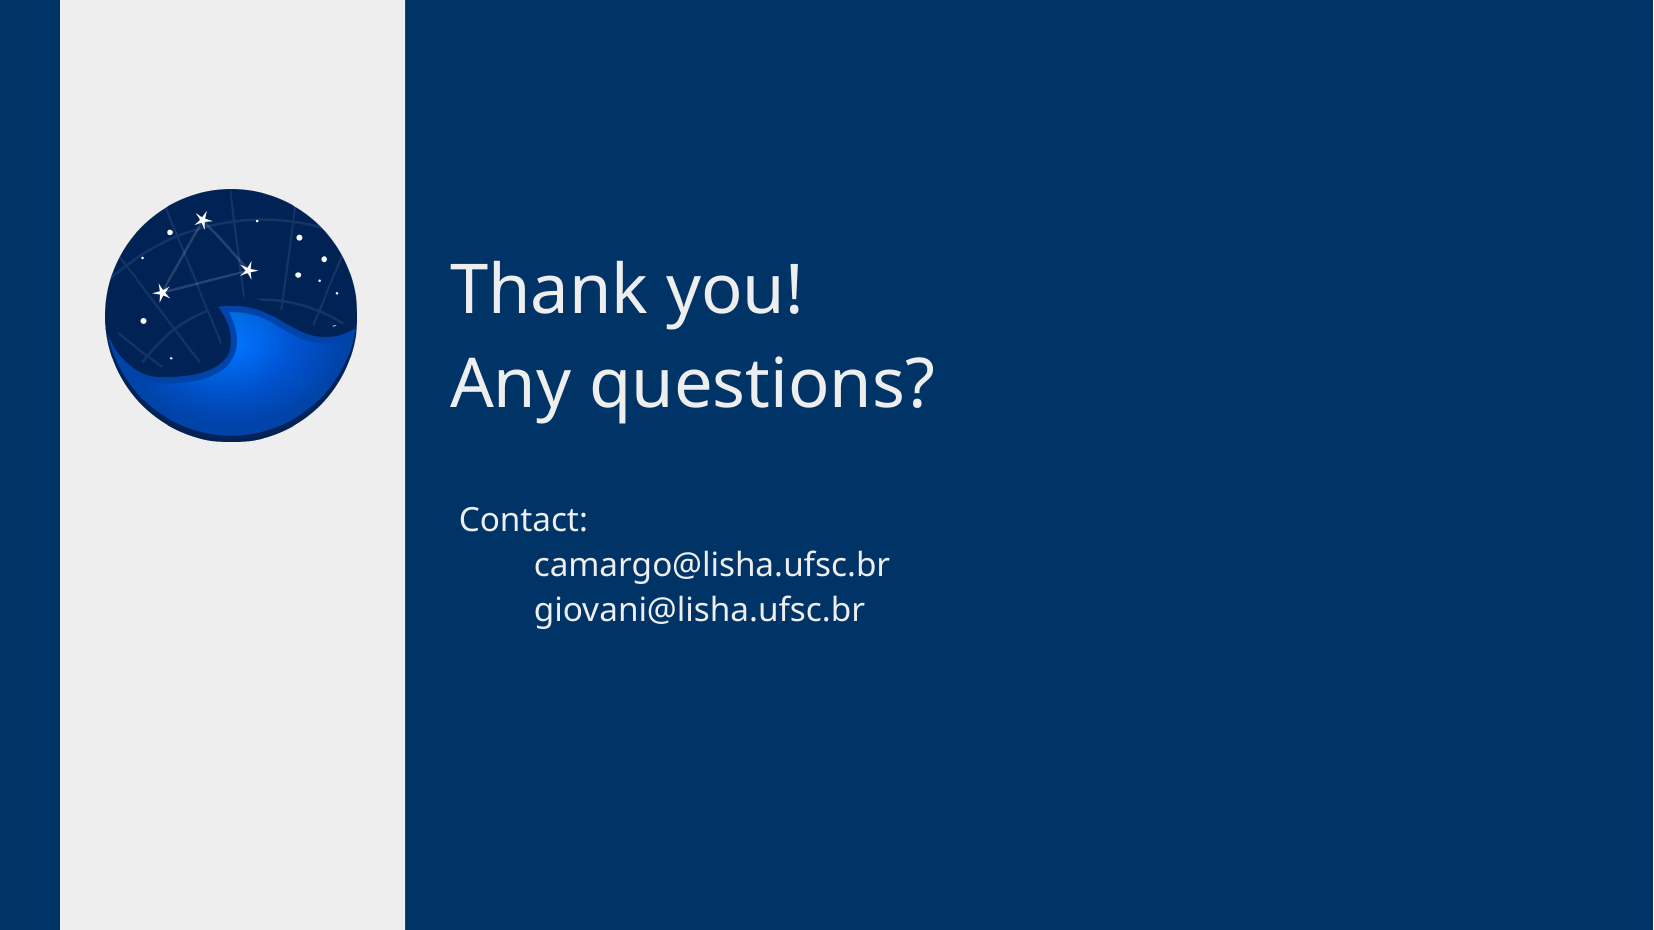

# Thank you! Any questions?
Contact:
	camargo@lisha.ufsc.br
	giovani@lisha.ufsc.br